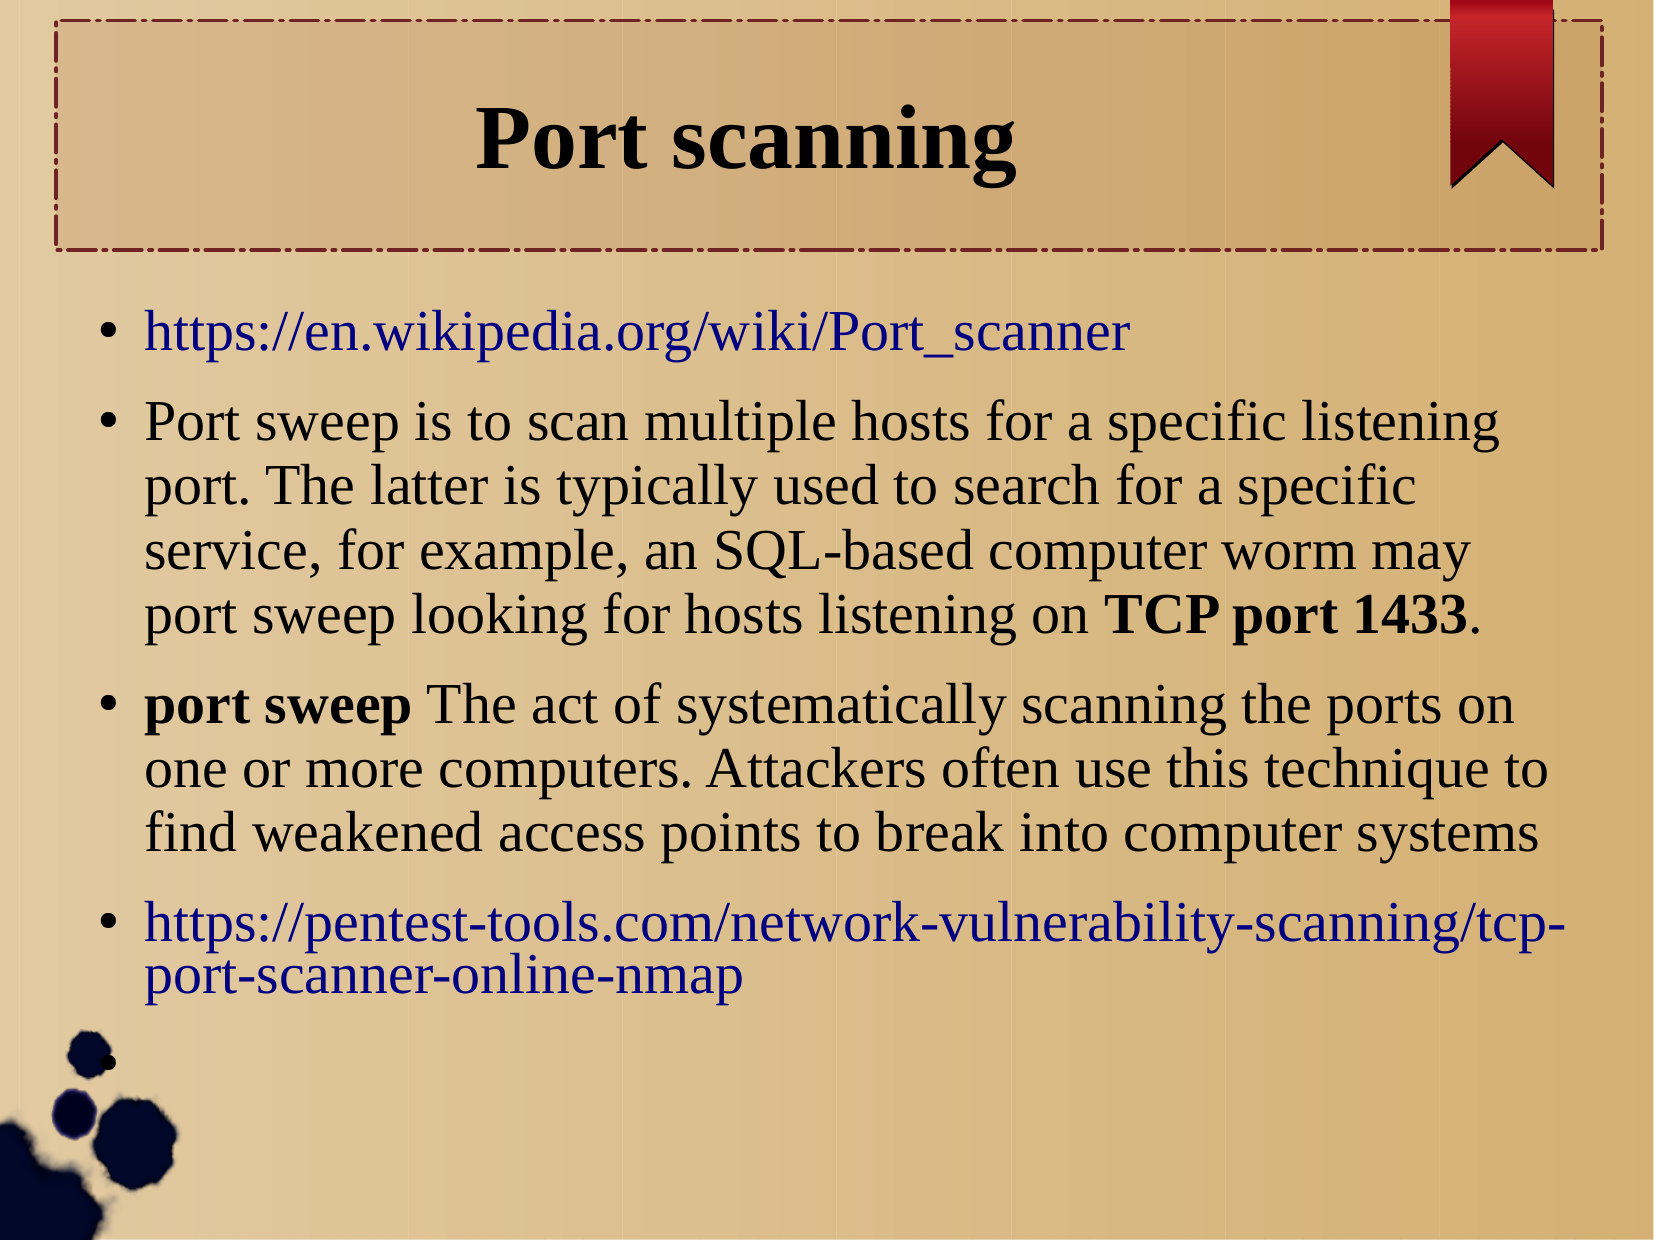

# Port scanning
https://en.wikipedia.org/wiki/Port_scanner
Port sweep is to scan multiple hosts for a specific listening port. The latter is typically used to search for a specific service, for example, an SQL-based computer worm may port sweep looking for hosts listening on TCP port 1433.
port sweep The act of systematically scanning the ports on one or more computers. Attackers often use this technique to find weakened access points to break into computer systems
https://pentest-tools.com/network-vulnerability-scanning/tcp-port-scanner-online-nmap